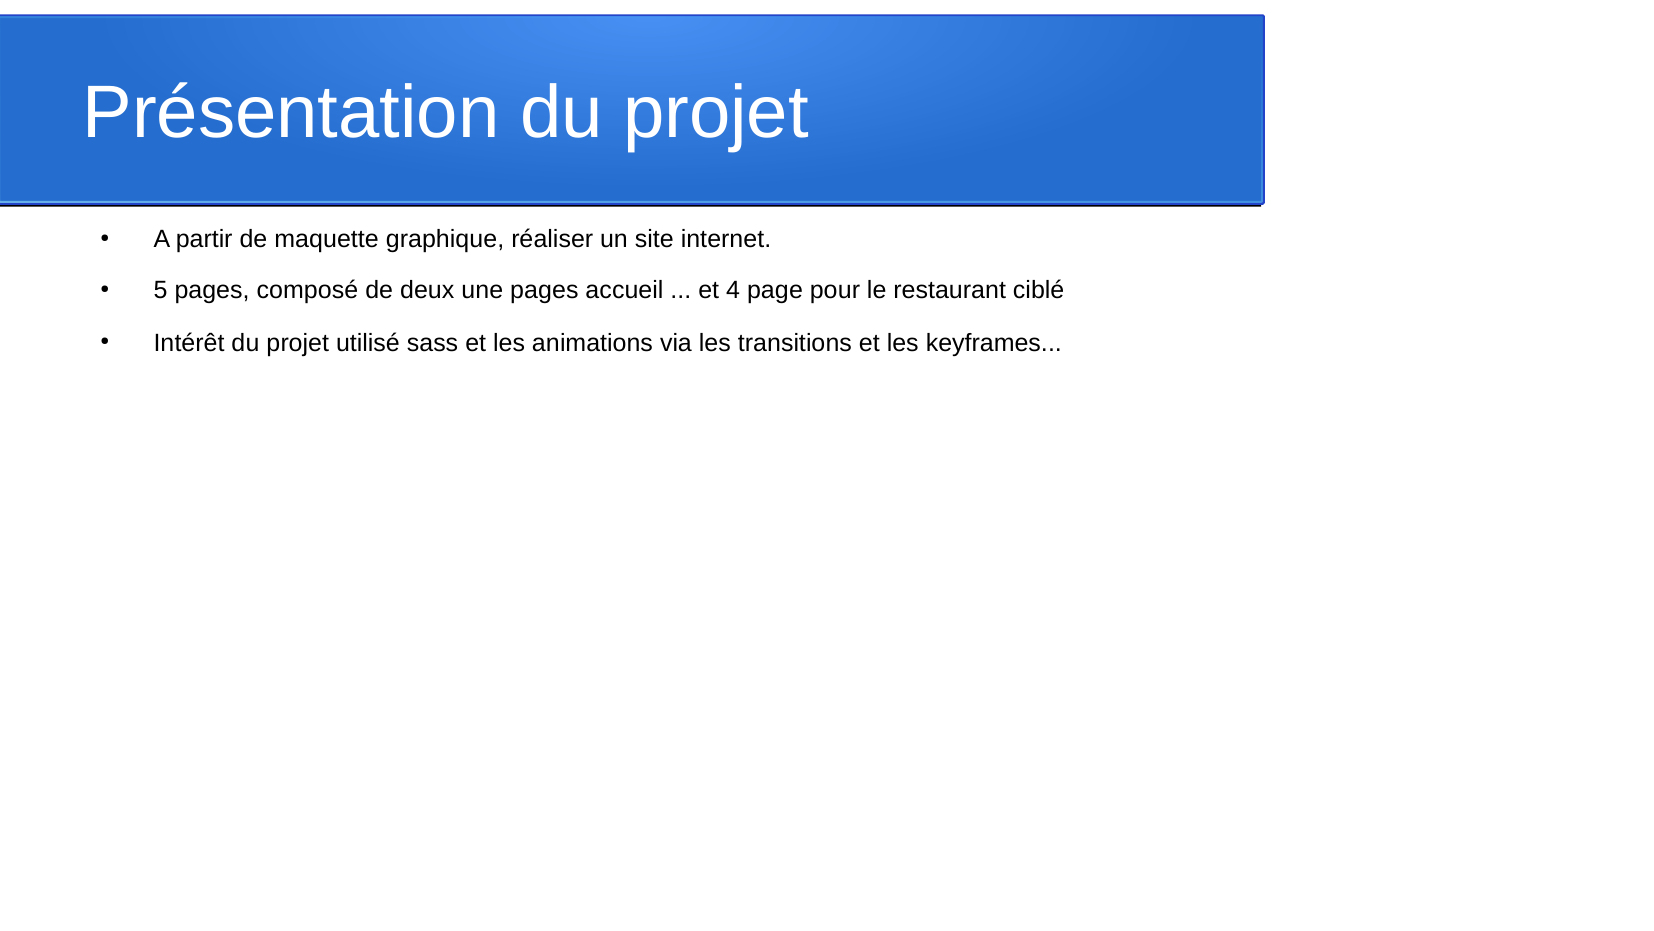

# Présentation du projet
A partir de maquette graphique, réaliser un site internet.
5 pages, composé de deux une pages accueil ... et 4 page pour le restaurant ciblé
Intérêt du projet utilisé sass et les animations via les transitions et les keyframes...